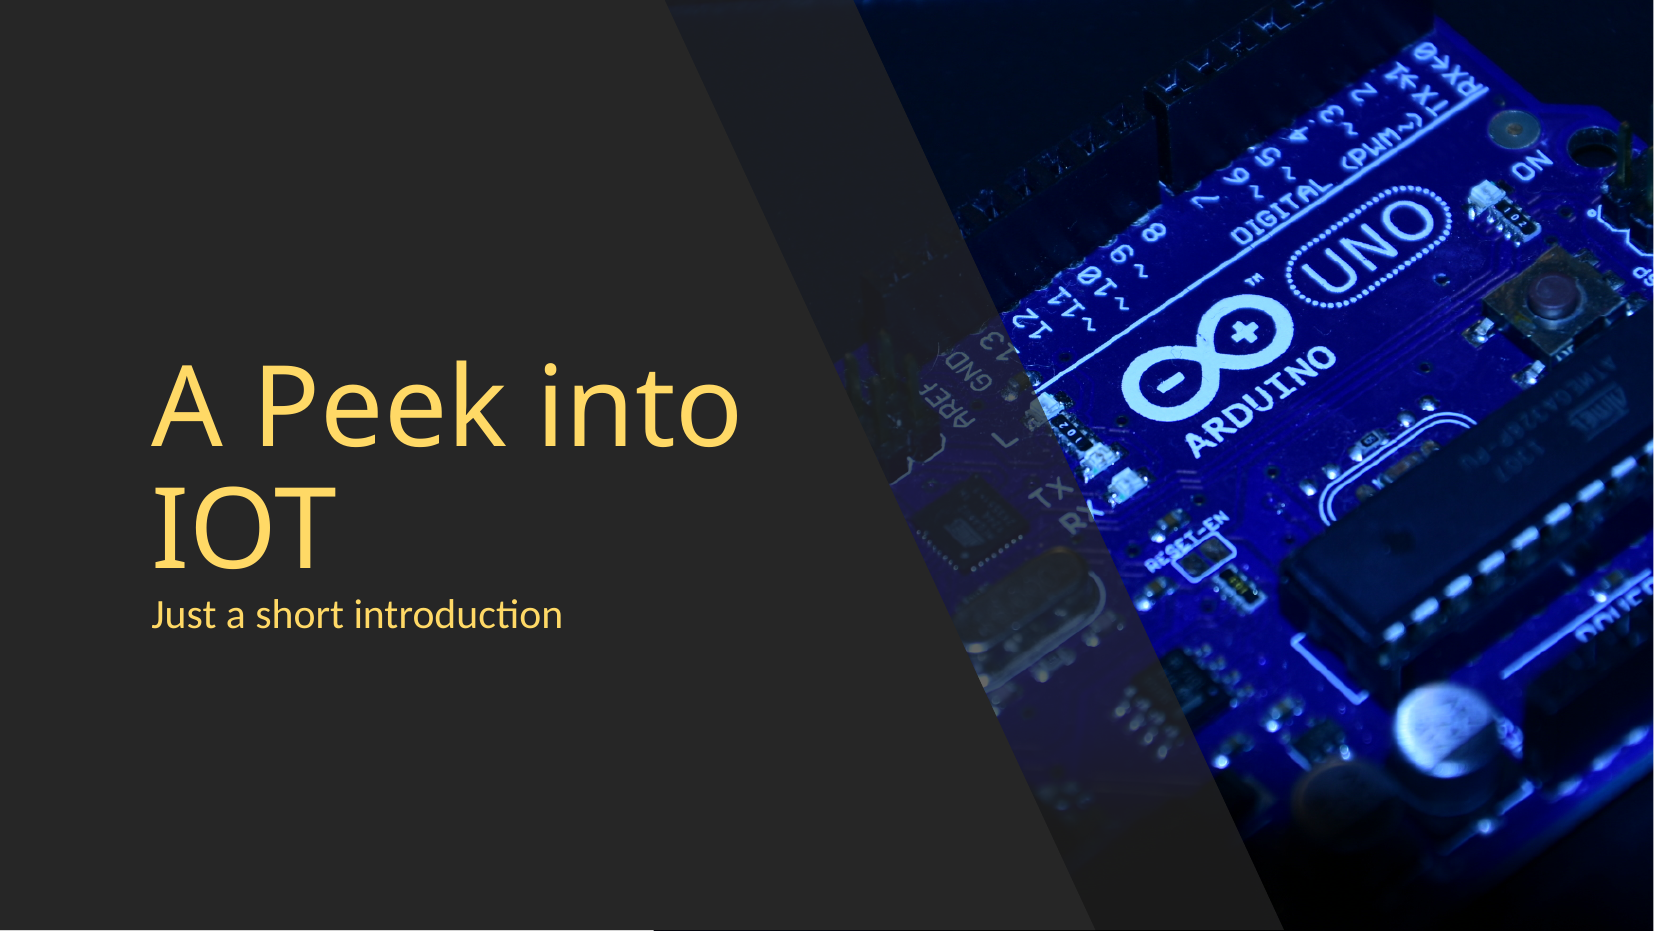

# A Peek into IOT Just a short introduction